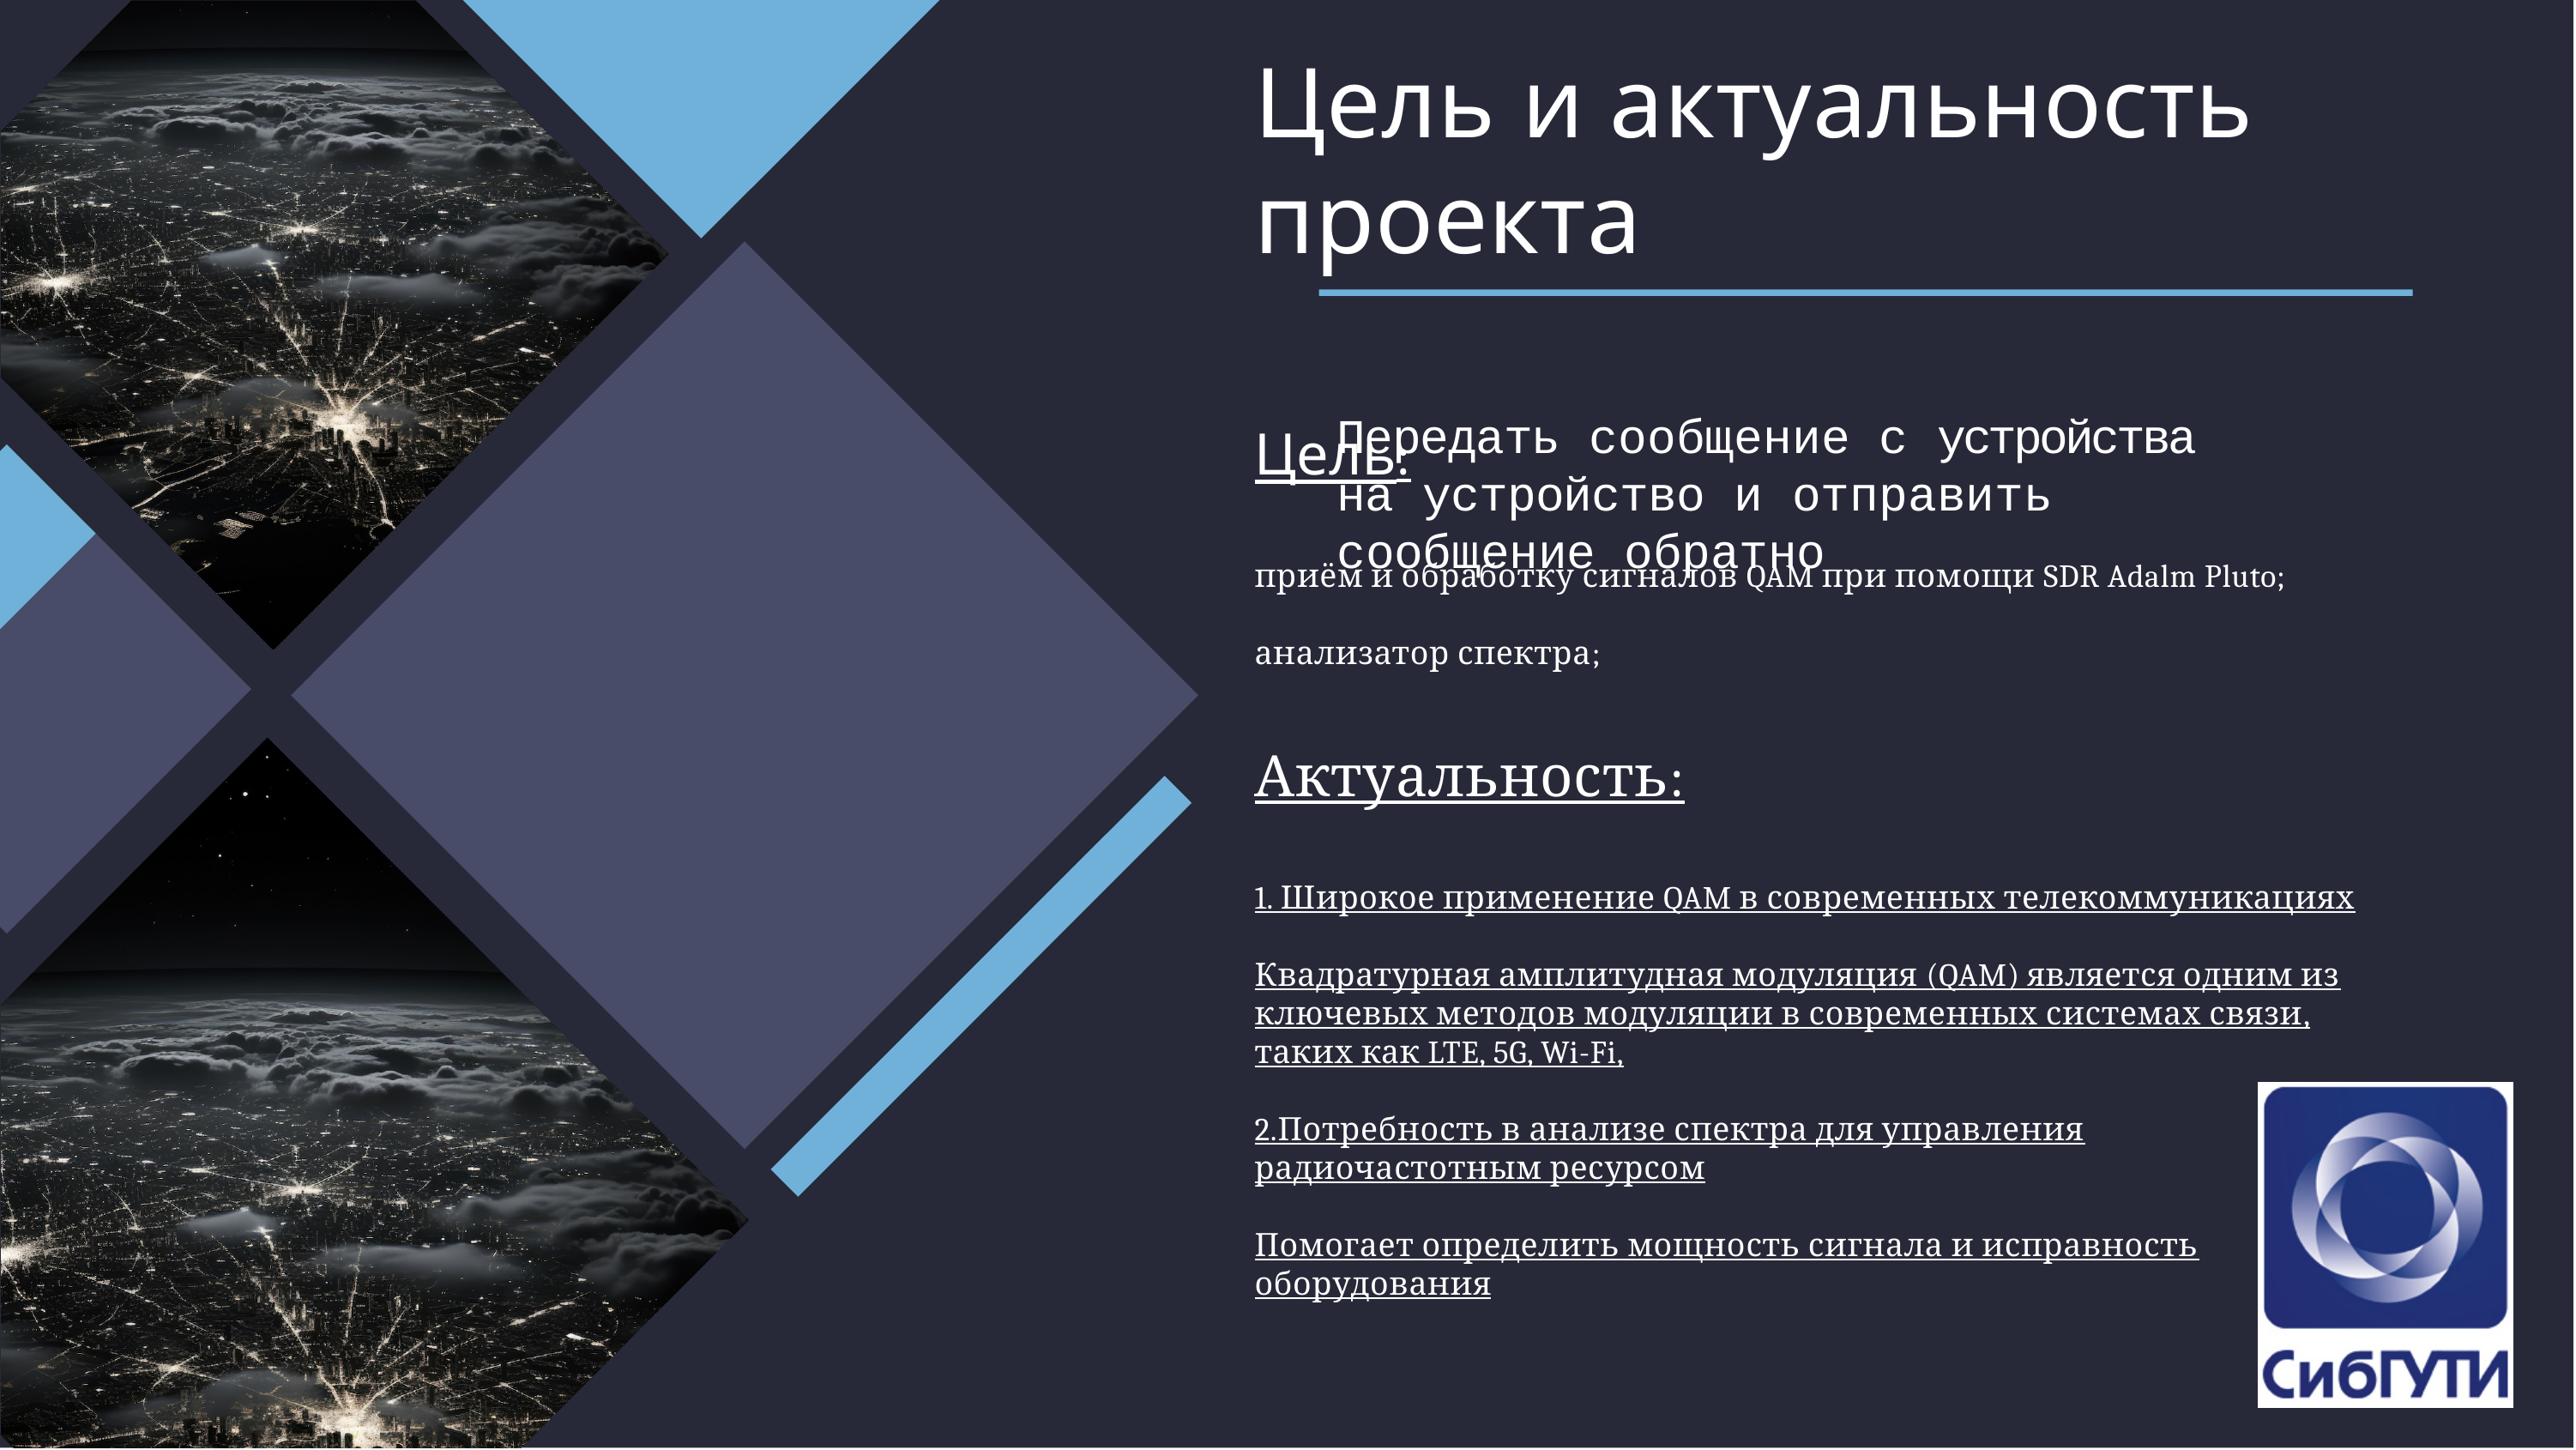

# Цель и актуальность проекта Цель: приём и обработку сигналов QAM при помощи SDR Adalm Pluto; анализатор спектра; Актуальность: 1. Широкое применение QAM в современных телекоммуникациях Квадратурная амплитудная модуляция (QAM) является одним из ключевых методов модуляции в современных системах связи, таких как LTE, 5G, Wi-Fi, 2.Потребность в анализе спектра для управления радиочастотным ресурсом Помогает определить мощность сигнала и исправность оборудования
Передать сообщение с устройства на устройство и отправить сообщение обратно